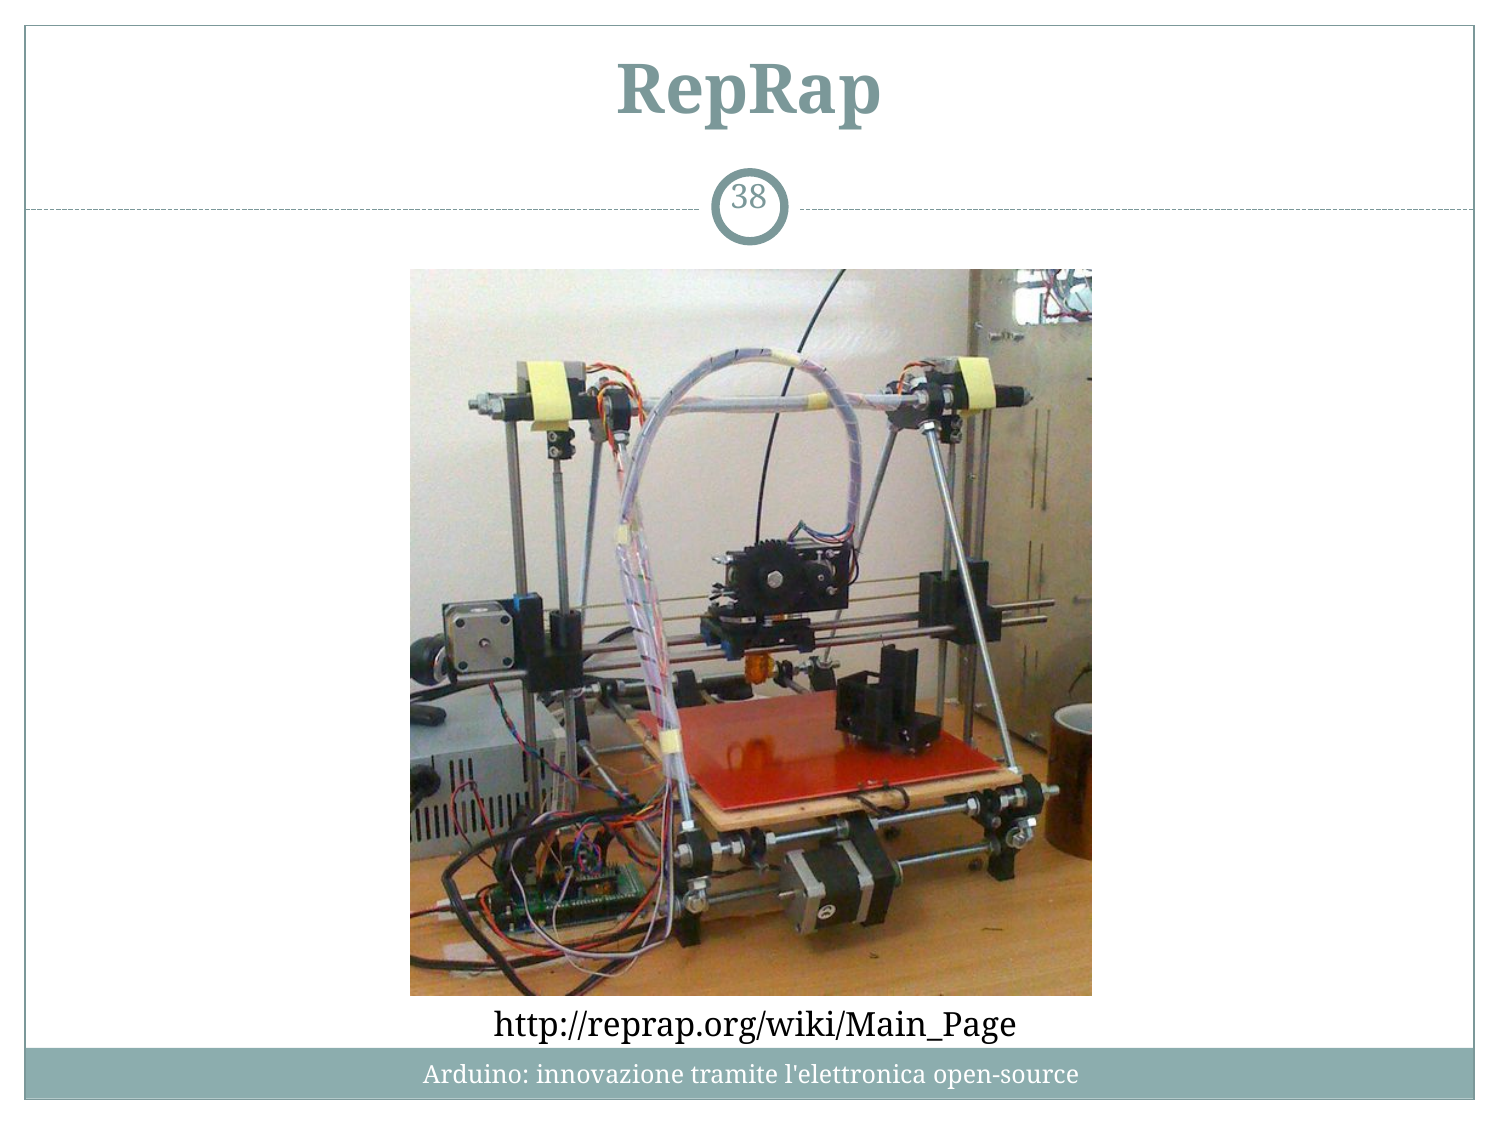

# RepRap
http://reprap.org/wiki/Main_Page
Arduino: innovazione tramite l'elettronica open-source